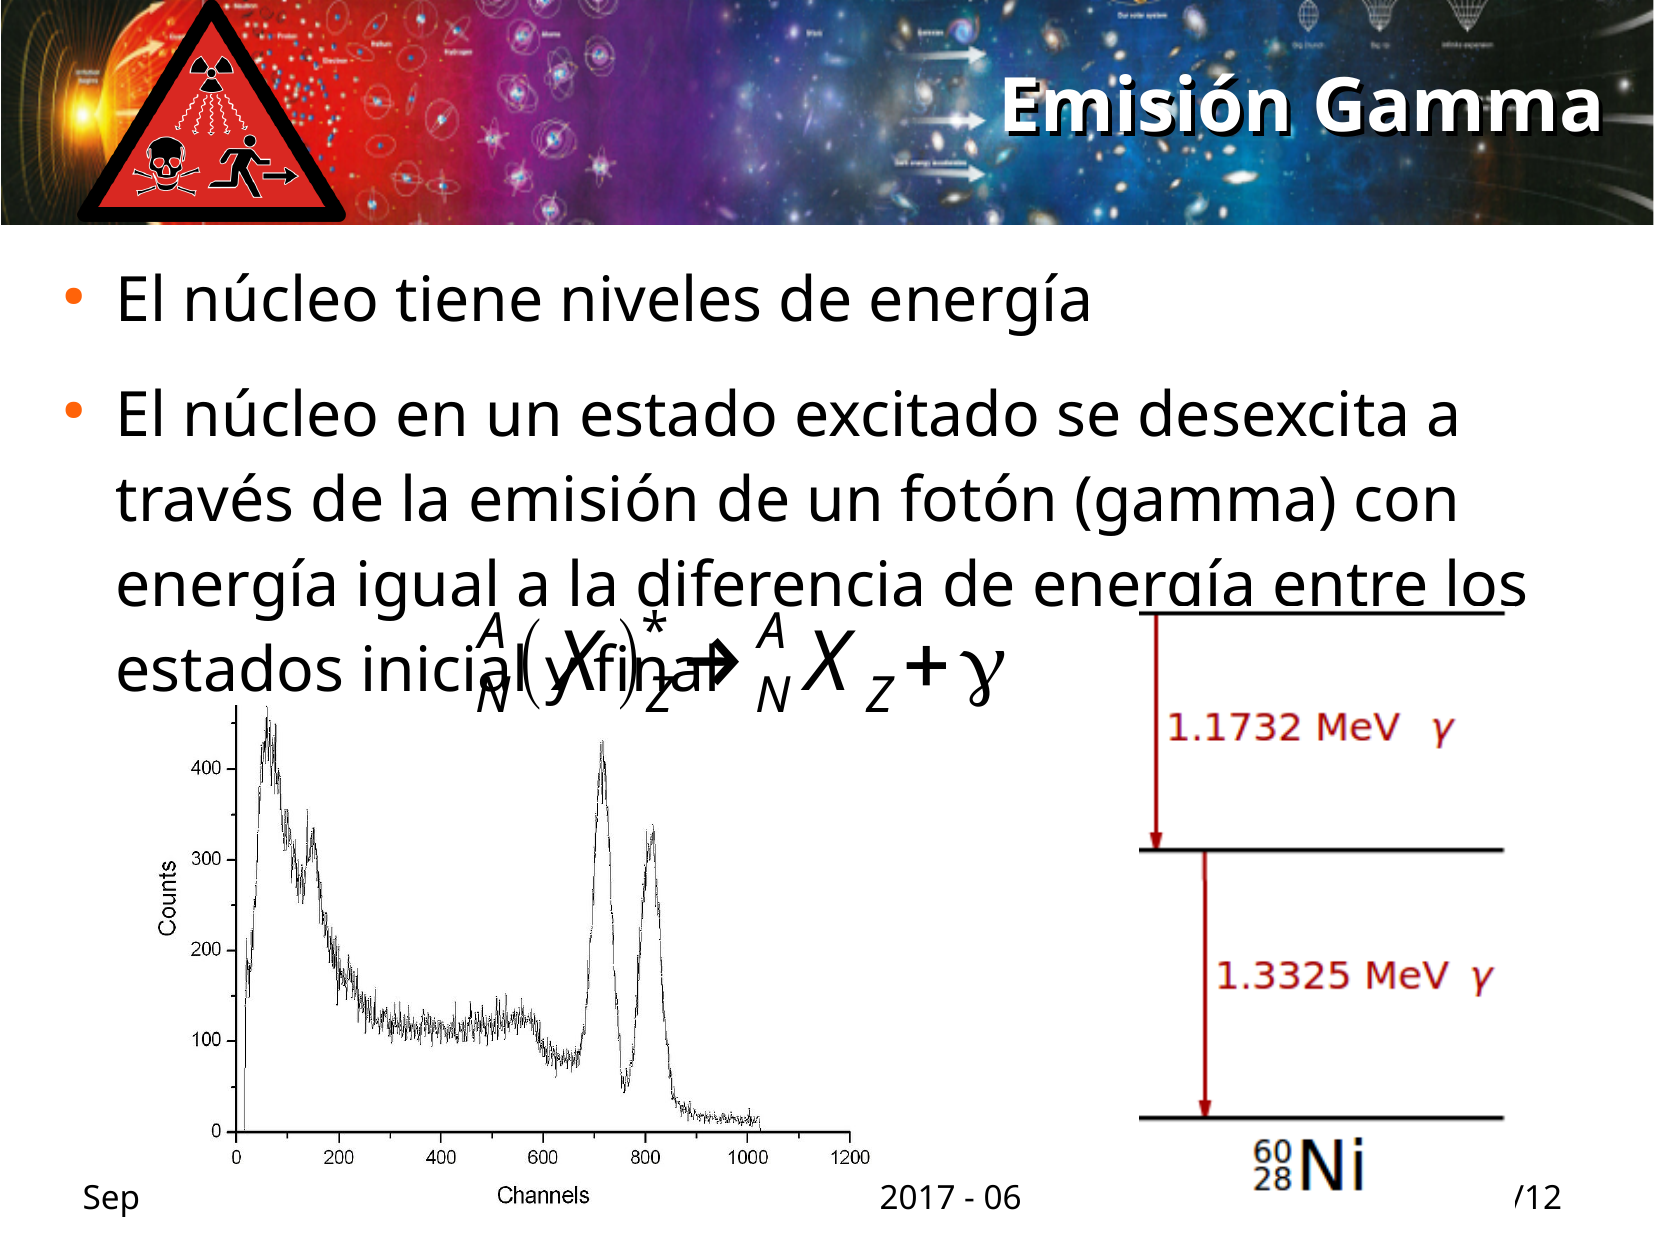

# Emisión Gamma
El núcleo tiene niveles de energía
El núcleo en un estado excitado se desexcita a través de la emisión de un fotón (gamma) con energía igual a la diferencia de energía entre los estados inicial y final
Sep 19, 2017
H. Asorey - IPAC 2017 - 06
10